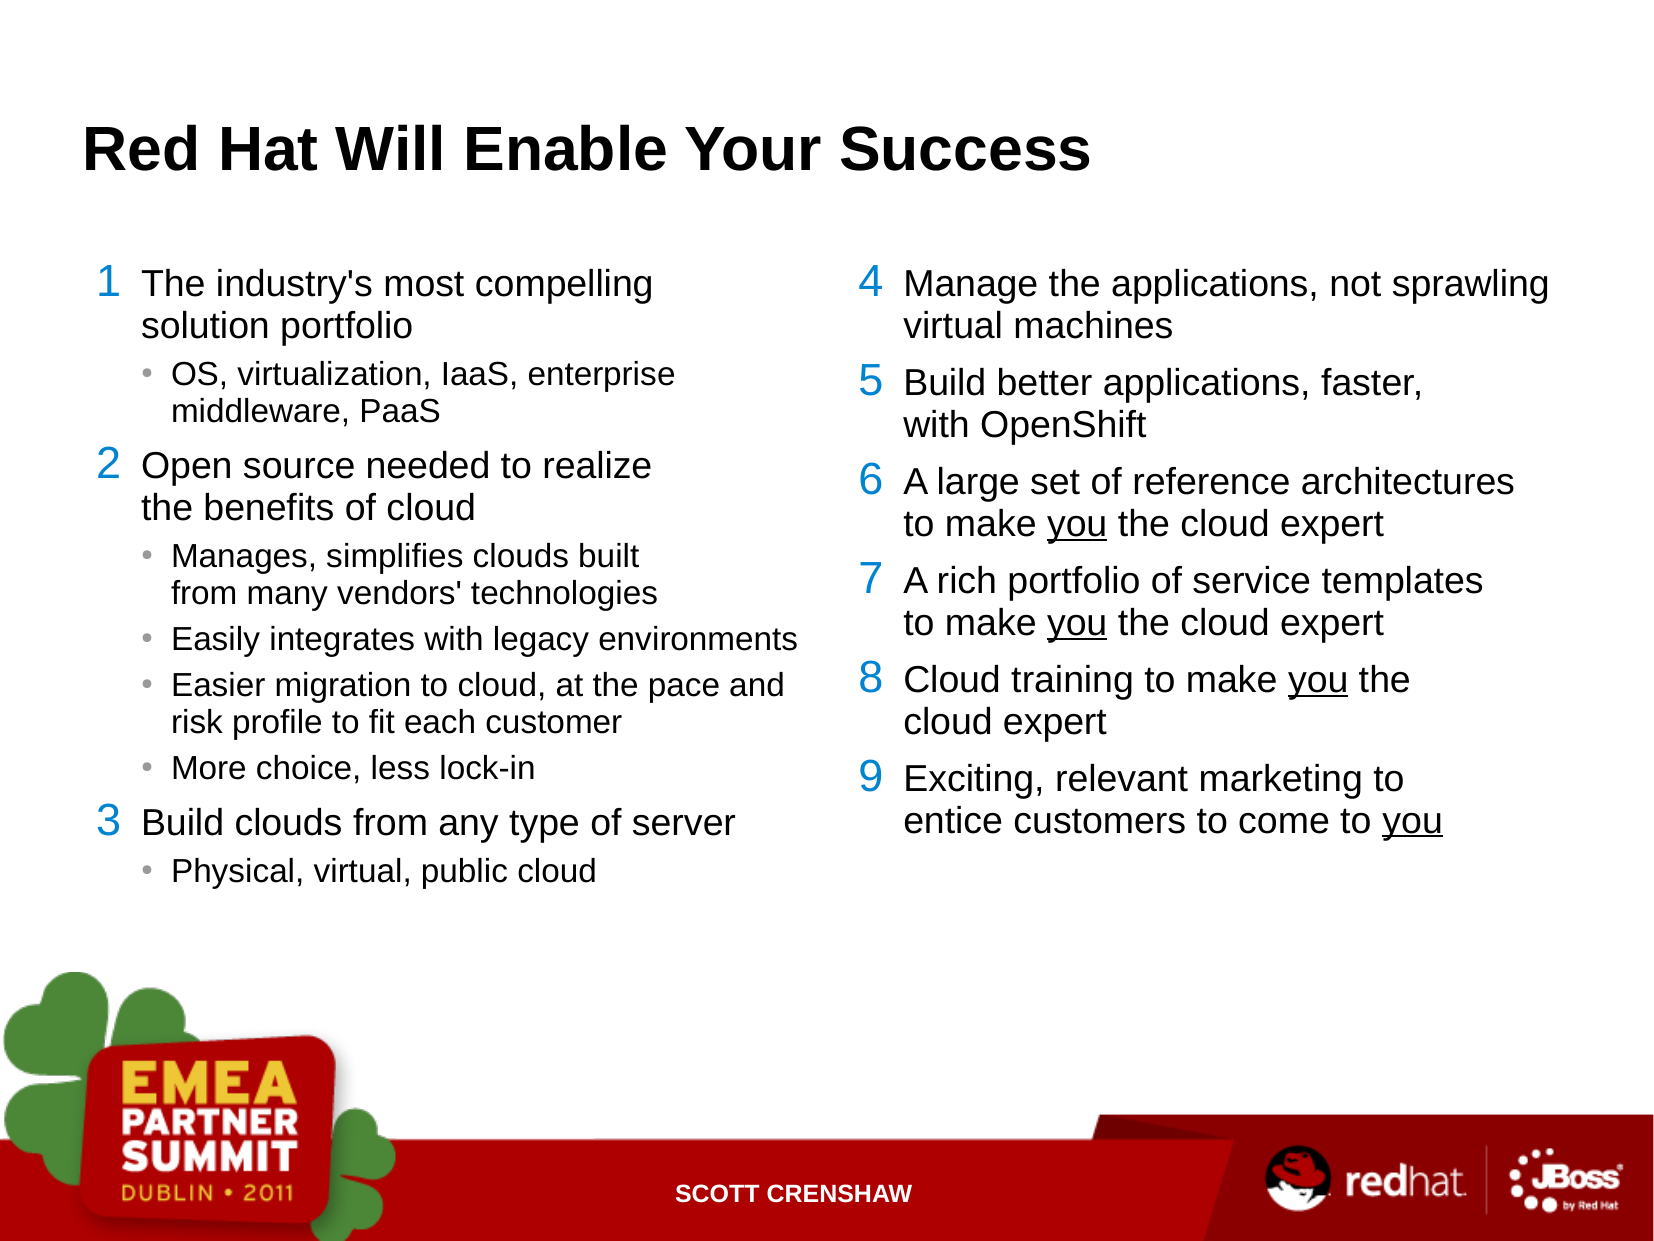

# Red Hat Will Enable Your Success
The industry's most compelling
solution portfolio
OS, virtualization, IaaS, enterprise middleware, PaaS
Open source needed to realize
the benefits of cloud
Manages, simplifies clouds built
from many vendors' technologies
Easily integrates with legacy environments
Easier migration to cloud, at the pace and risk profile to fit each customer
More choice, less lock-in
Build clouds from any type of server
Physical, virtual, public cloud
Manage the applications, not sprawling virtual machines
Build better applications, faster,
with OpenShift
A large set of reference architectures
to make you the cloud expert
A rich portfolio of service templates
to make you the cloud expert
Cloud training to make you the
cloud expert
Exciting, relevant marketing to
entice customers to come to you